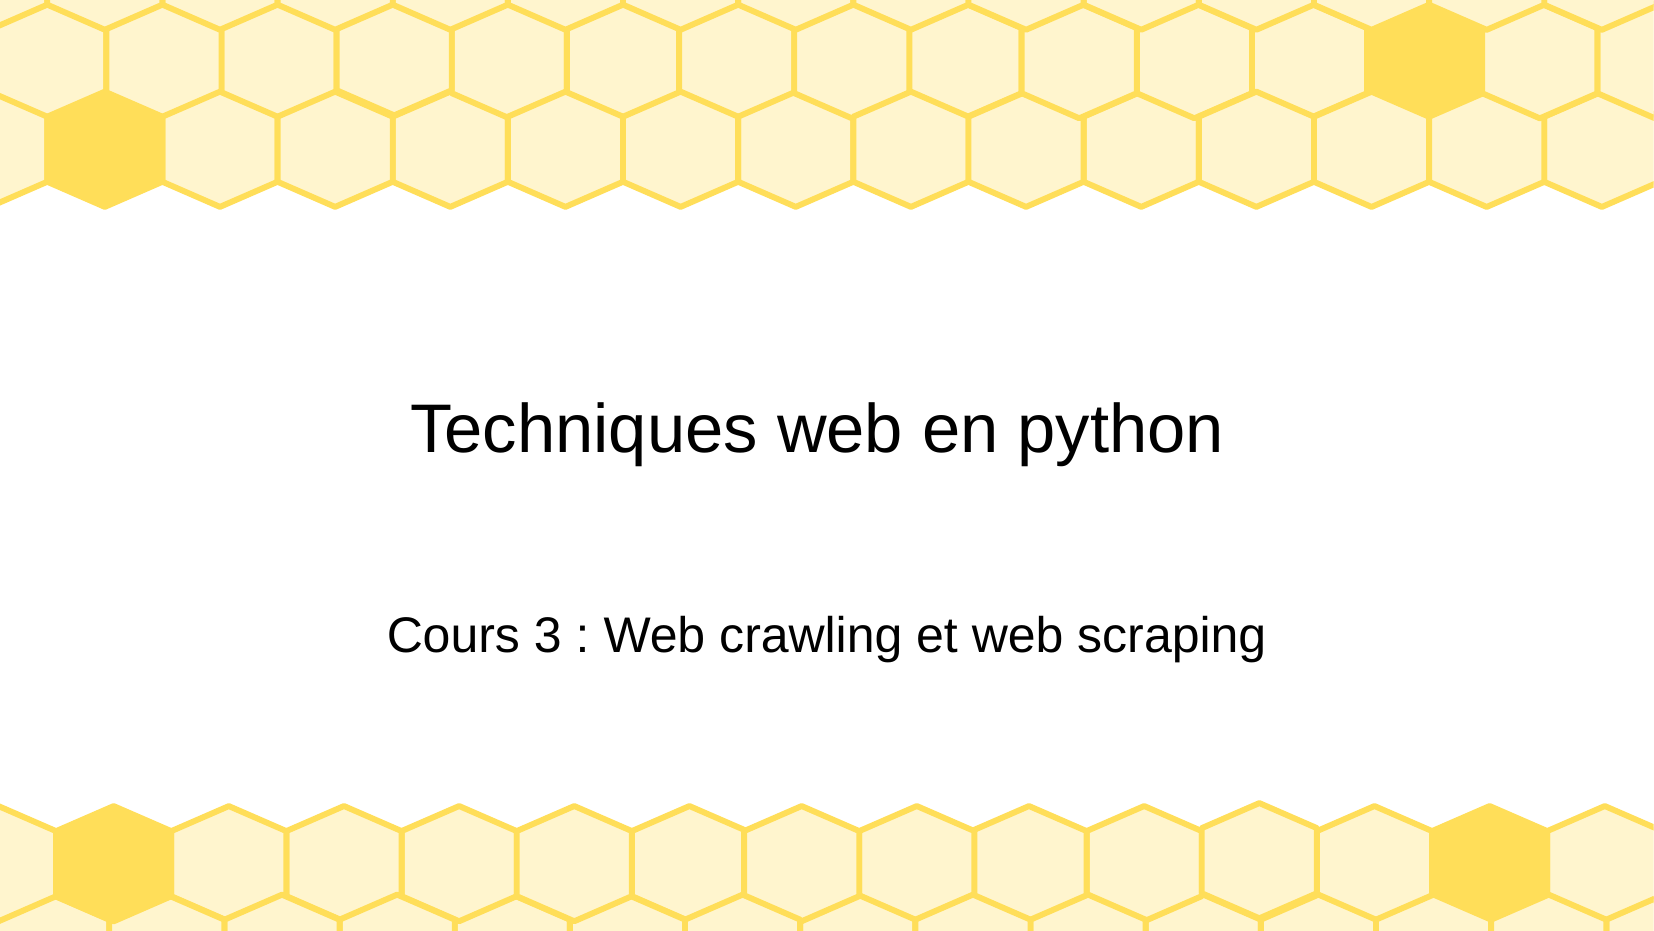

# Techniques web en python
Cours 3 : Web crawling et web scraping